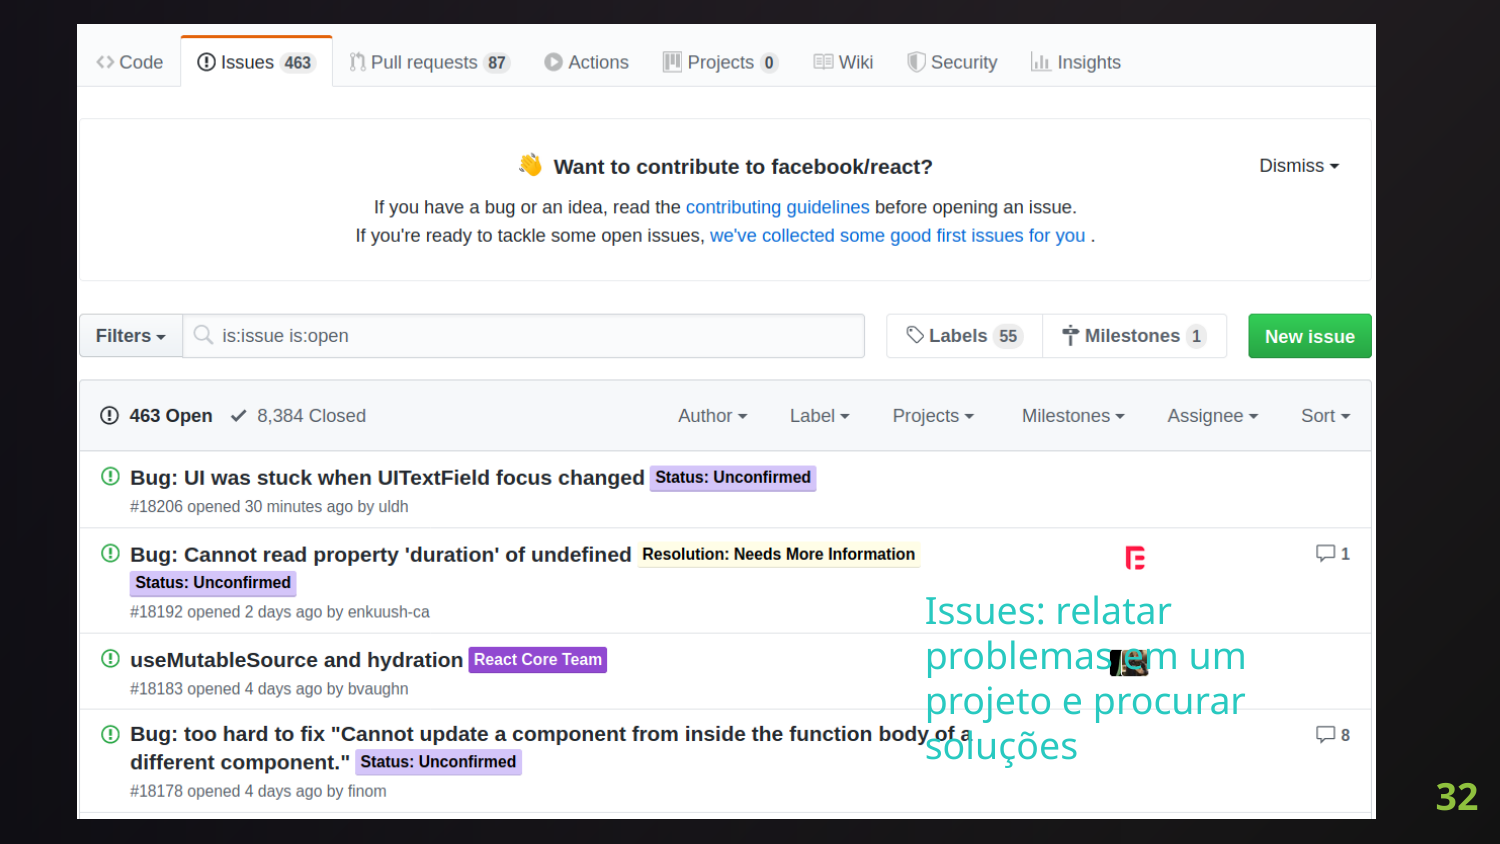

Issues: relatar problemas em um projeto e procurar soluções